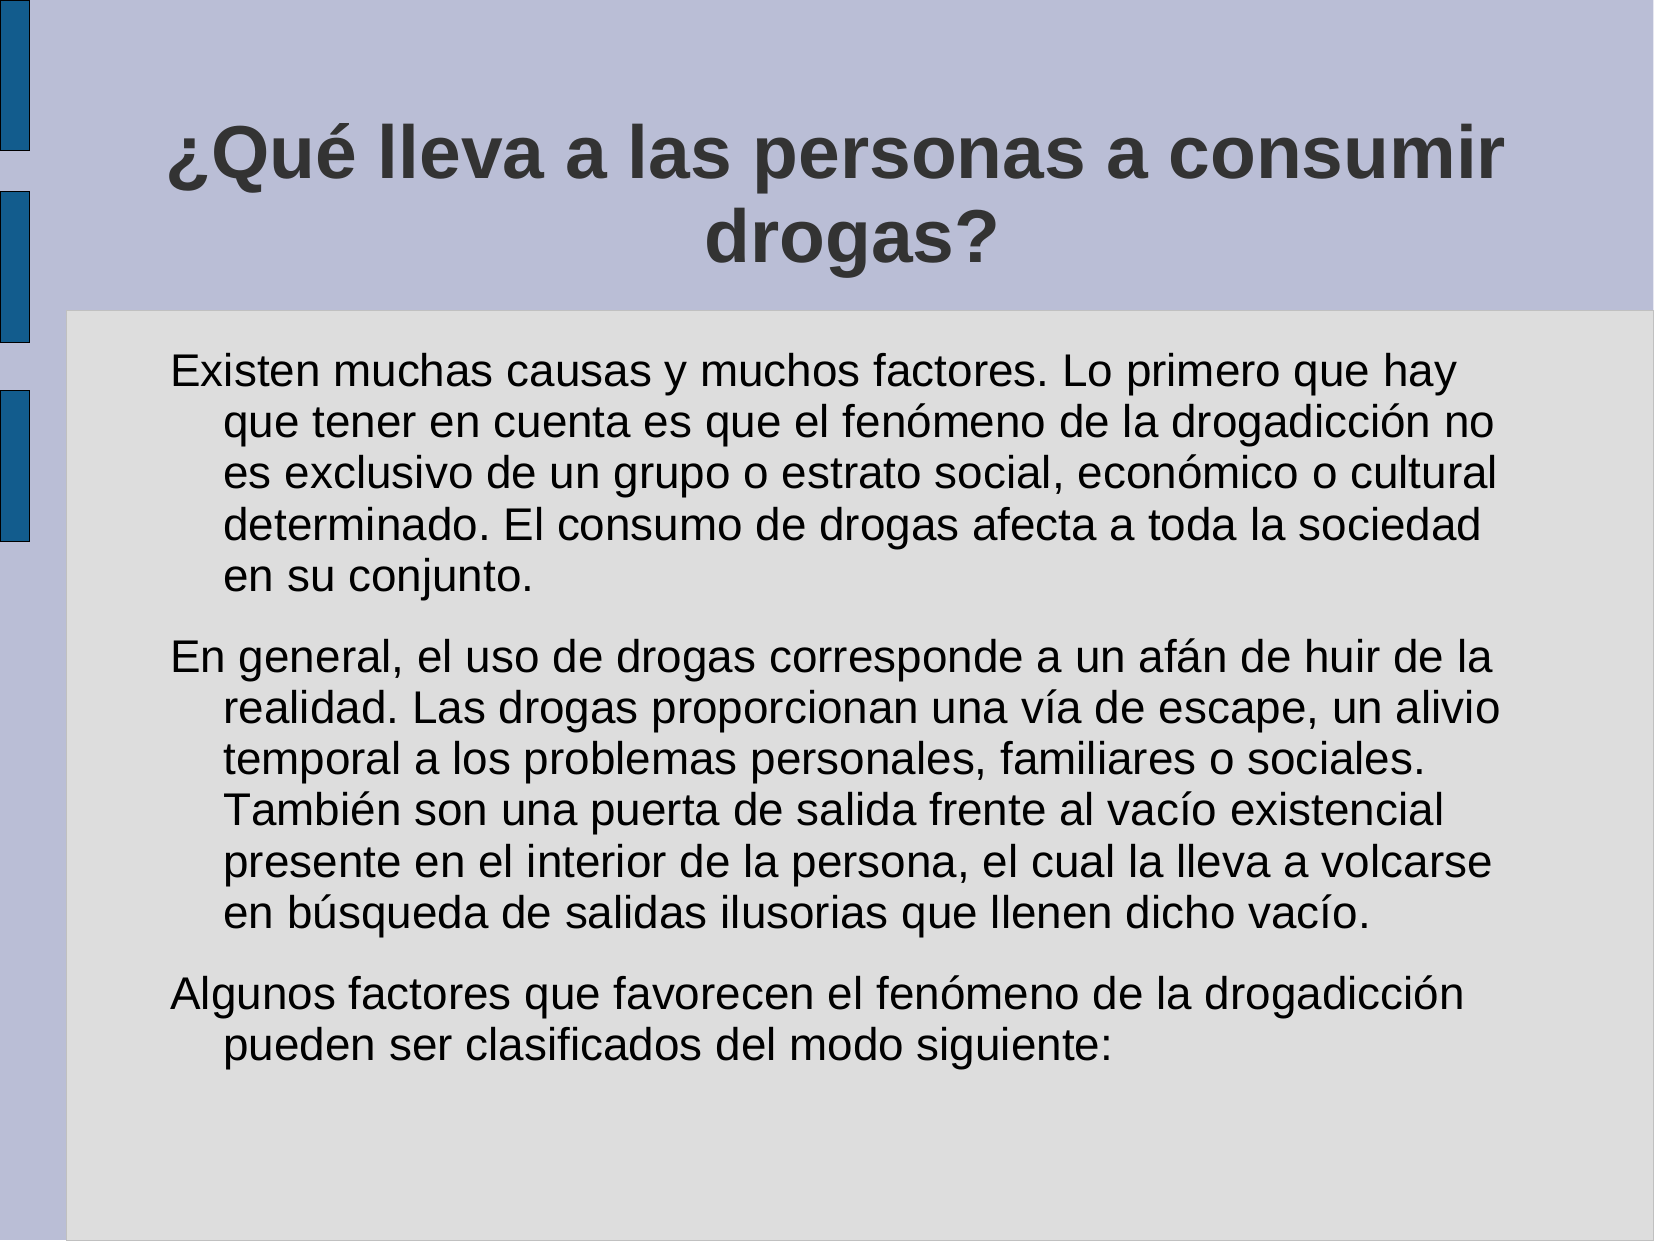

# ¿Qué lleva a las personas a consumir drogas?
Existen muchas causas y muchos factores. Lo primero que hay que tener en cuenta es que el fenómeno de la drogadicción no es exclusivo de un grupo o estrato social, económico o cultural determinado. El consumo de drogas afecta a toda la sociedad en su conjunto.
En general, el uso de drogas corresponde a un afán de huir de la realidad. Las drogas proporcionan una vía de escape, un alivio temporal a los problemas personales, familiares o sociales. También son una puerta de salida frente al vacío existencial presente en el interior de la persona, el cual la lleva a volcarse en búsqueda de salidas ilusorias que llenen dicho vacío.
Algunos factores que favorecen el fenómeno de la drogadicción pueden ser clasificados del modo siguiente: